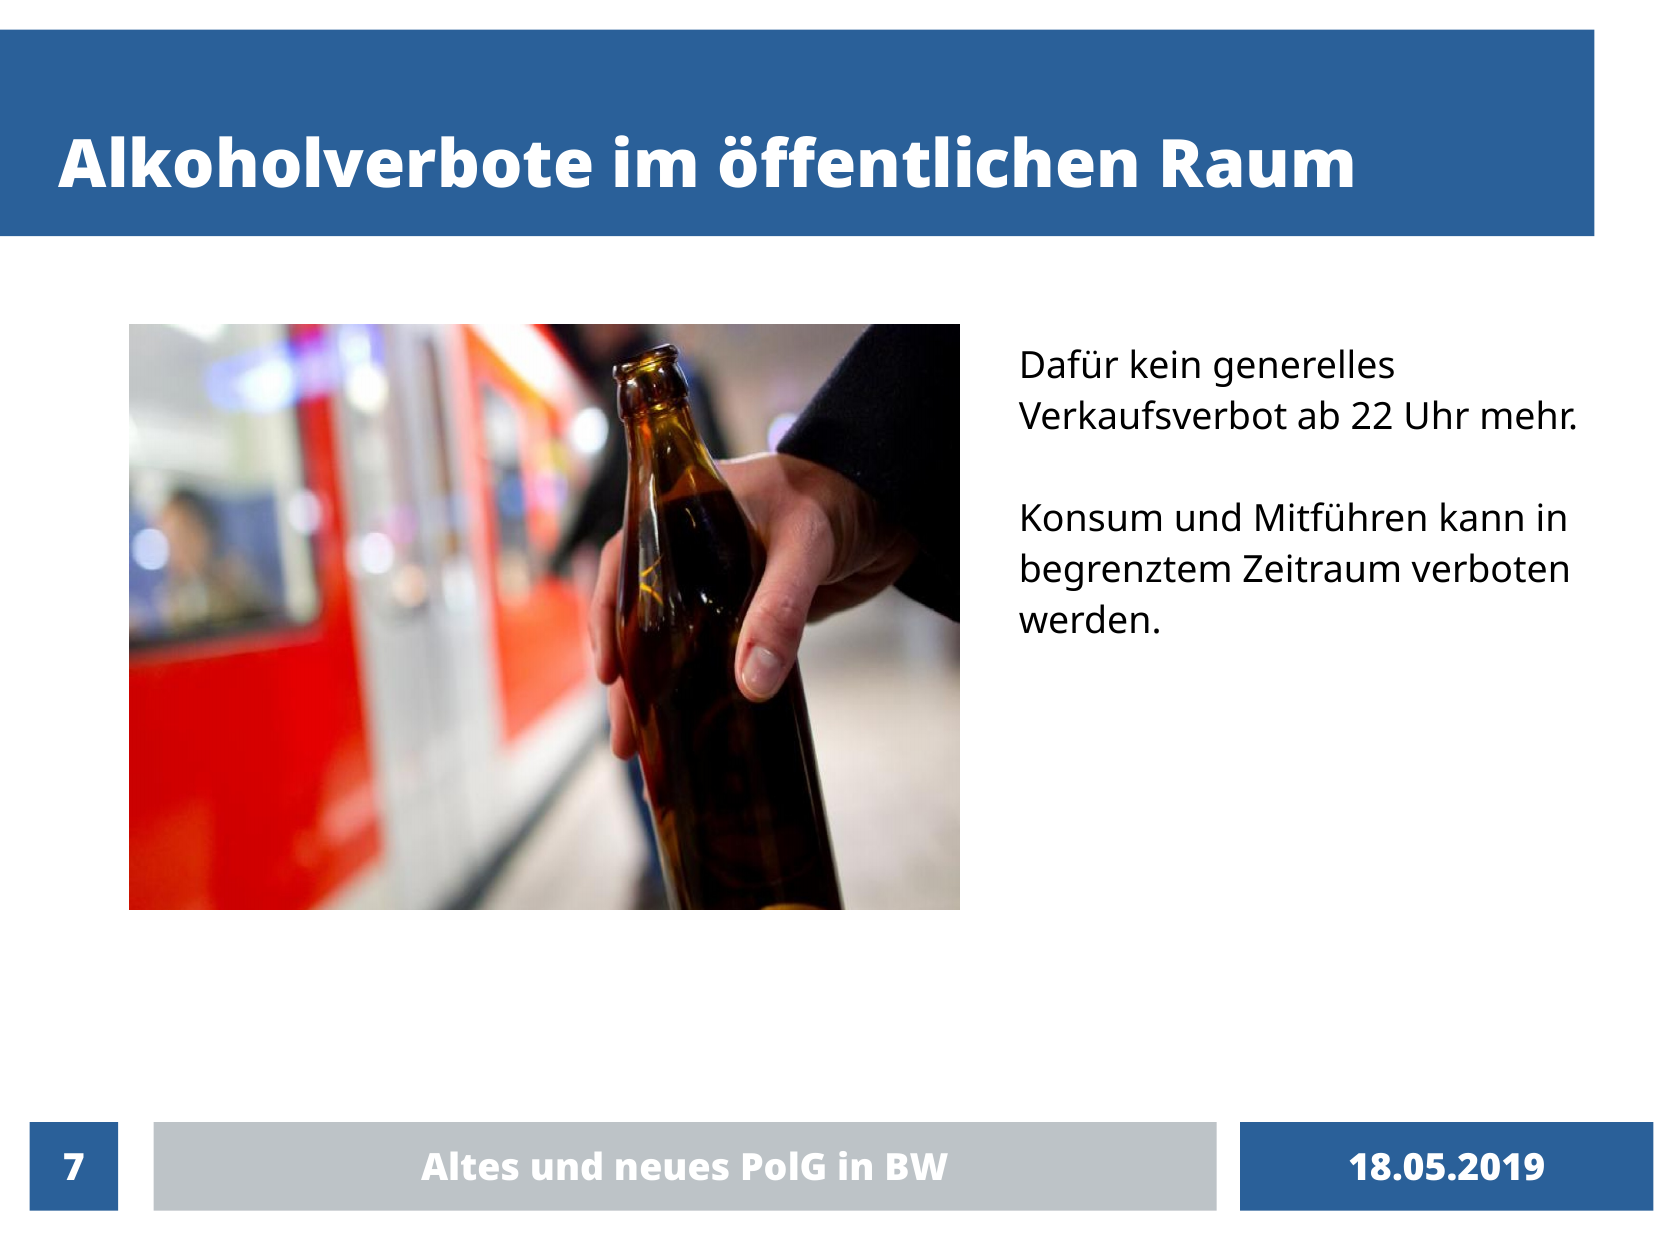

# Alkoholverbote im öffentlichen Raum
Dafür kein generelles Verkaufsverbot ab 22 Uhr mehr.
Konsum und Mitführen kann in begrenztem Zeitraum verboten werden.
7